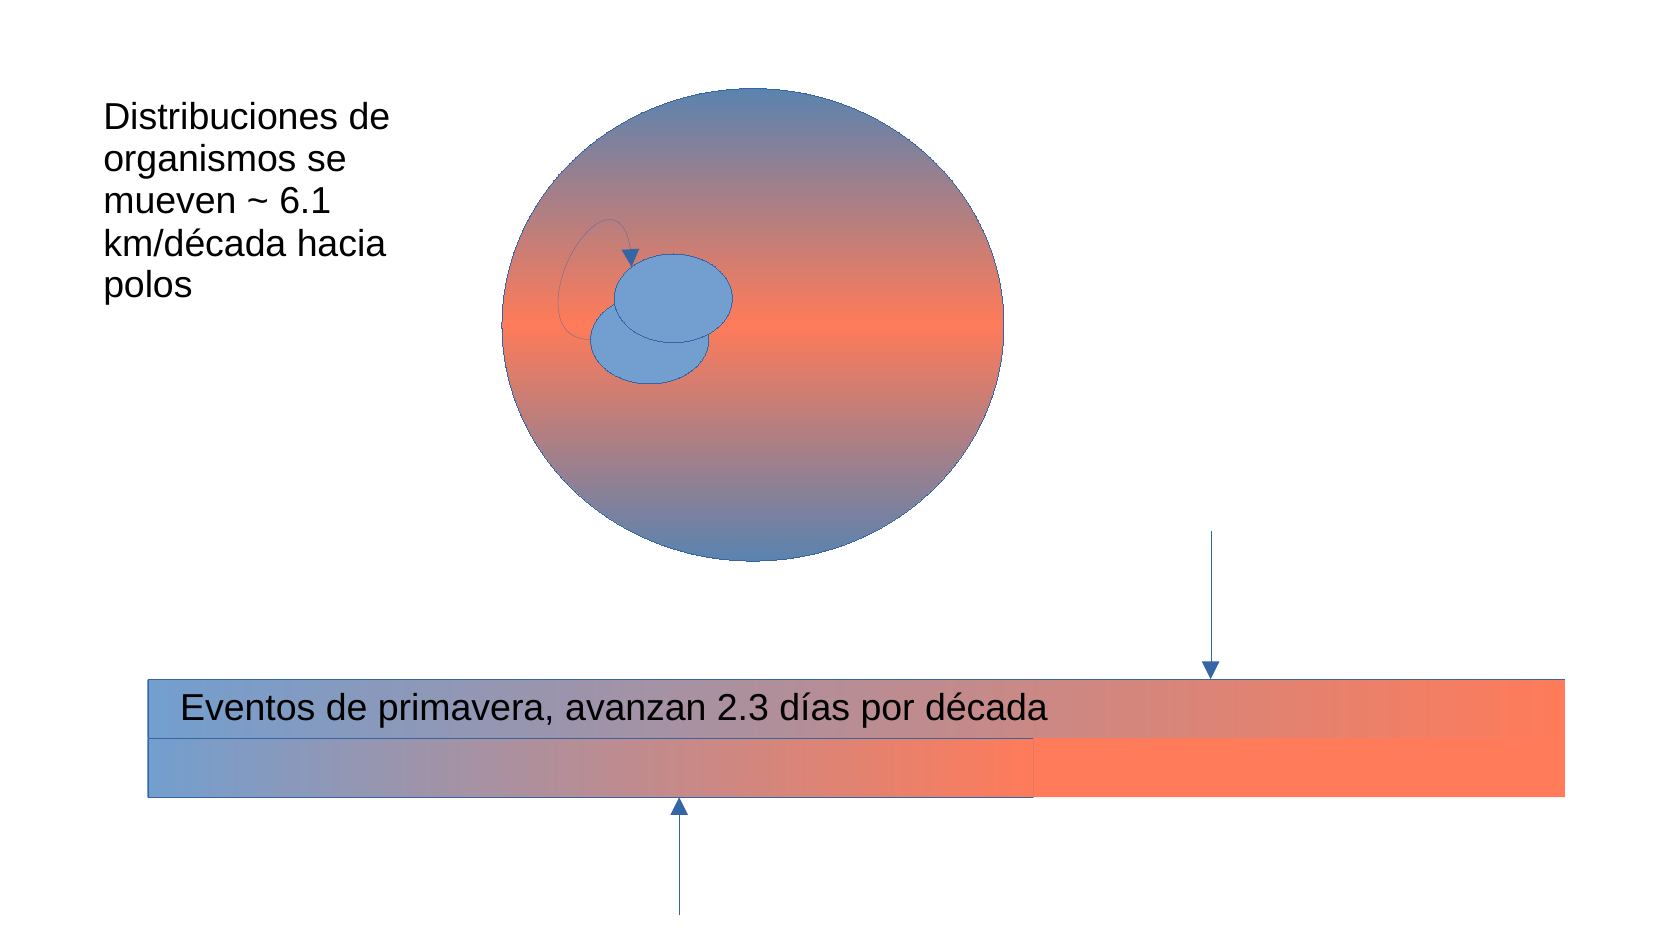

Distribuciones de organismos se mueven ~ 6.1 km/década hacia polos
Eventos de primavera, avanzan 2.3 días por década